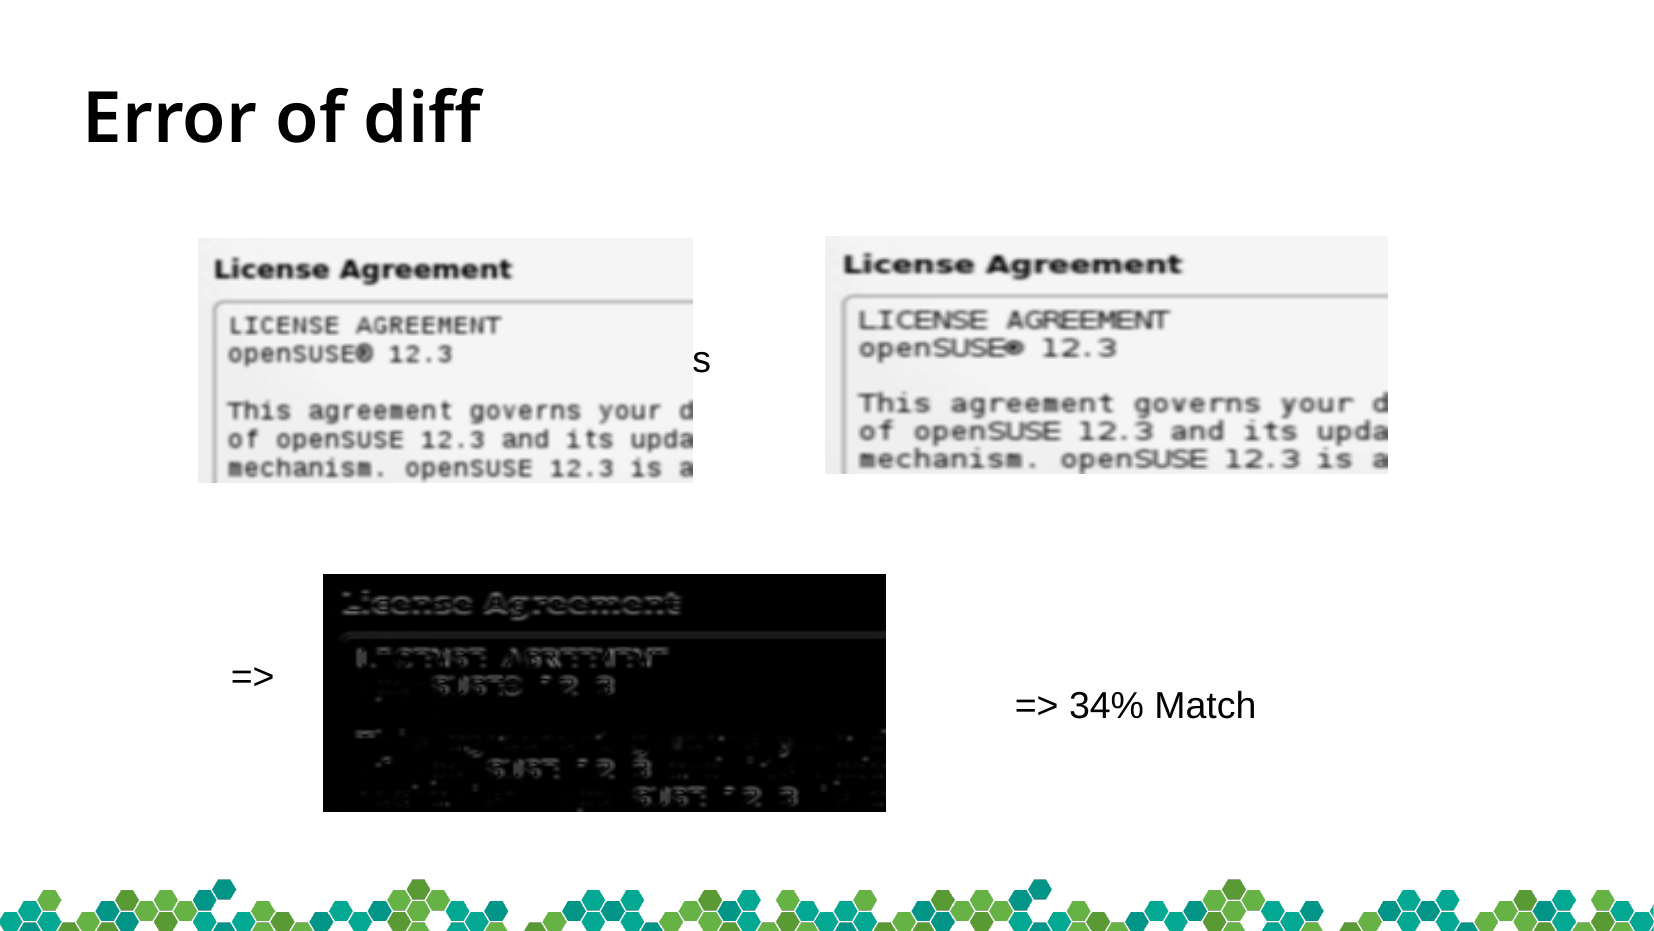

# Error of diff
vs
=>
=> 34% Match